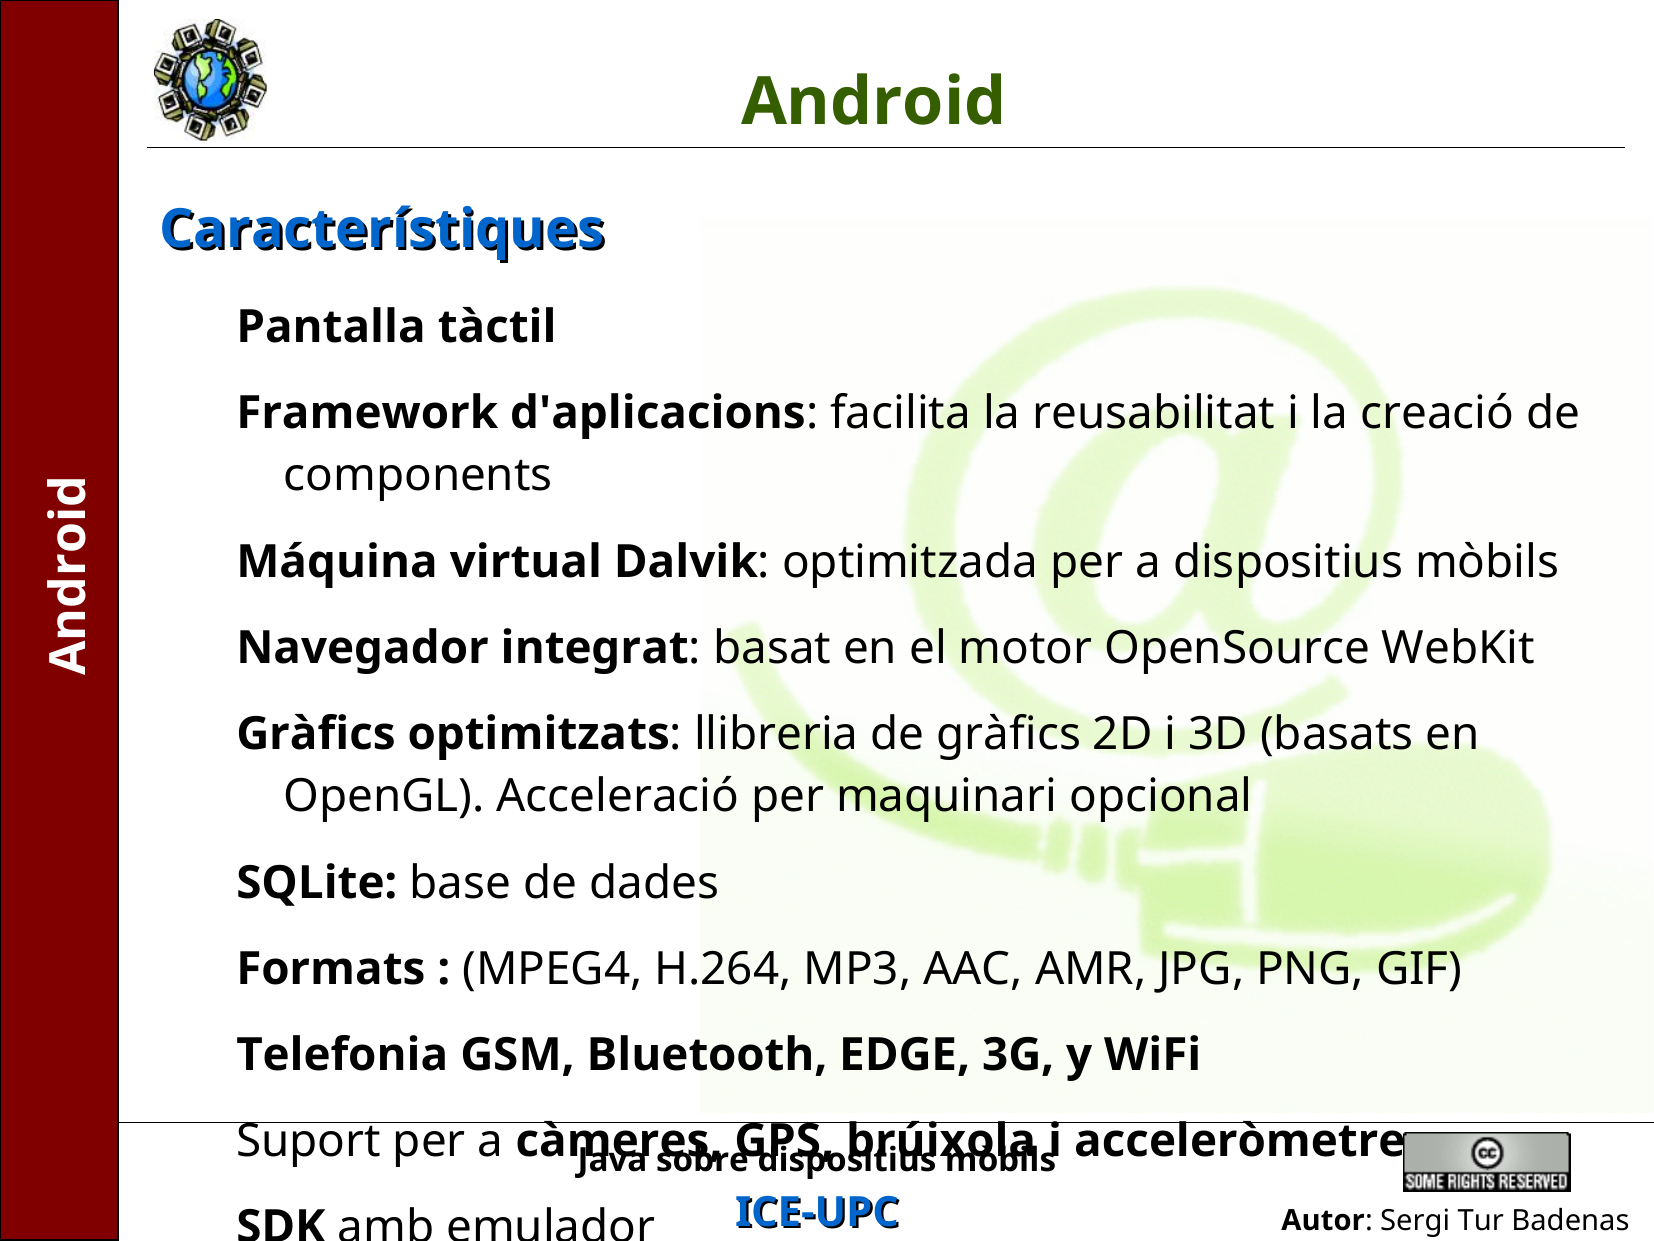

# Android
Característiques
Pantalla tàctil
Framework d'aplicacions: facilita la reusabilitat i la creació de components
Máquina virtual Dalvik: optimitzada per a dispositius mòbils
Navegador integrat: basat en el motor OpenSource WebKit
Gràfics optimitzats: llibreria de gràfics 2D i 3D (basats en OpenGL). Acceleració per maquinari opcional
SQLite: base de dades
Formats : (MPEG4, H.264, MP3, AAC, AMR, JPG, PNG, GIF)
Telefonia GSM, Bluetooth, EDGE, 3G, y WiFi
Suport per a càmeres, GPS, brúixola i acceleròmetre
SDK amb emulador
Integració amb aplicacions Google (Google Maps...)